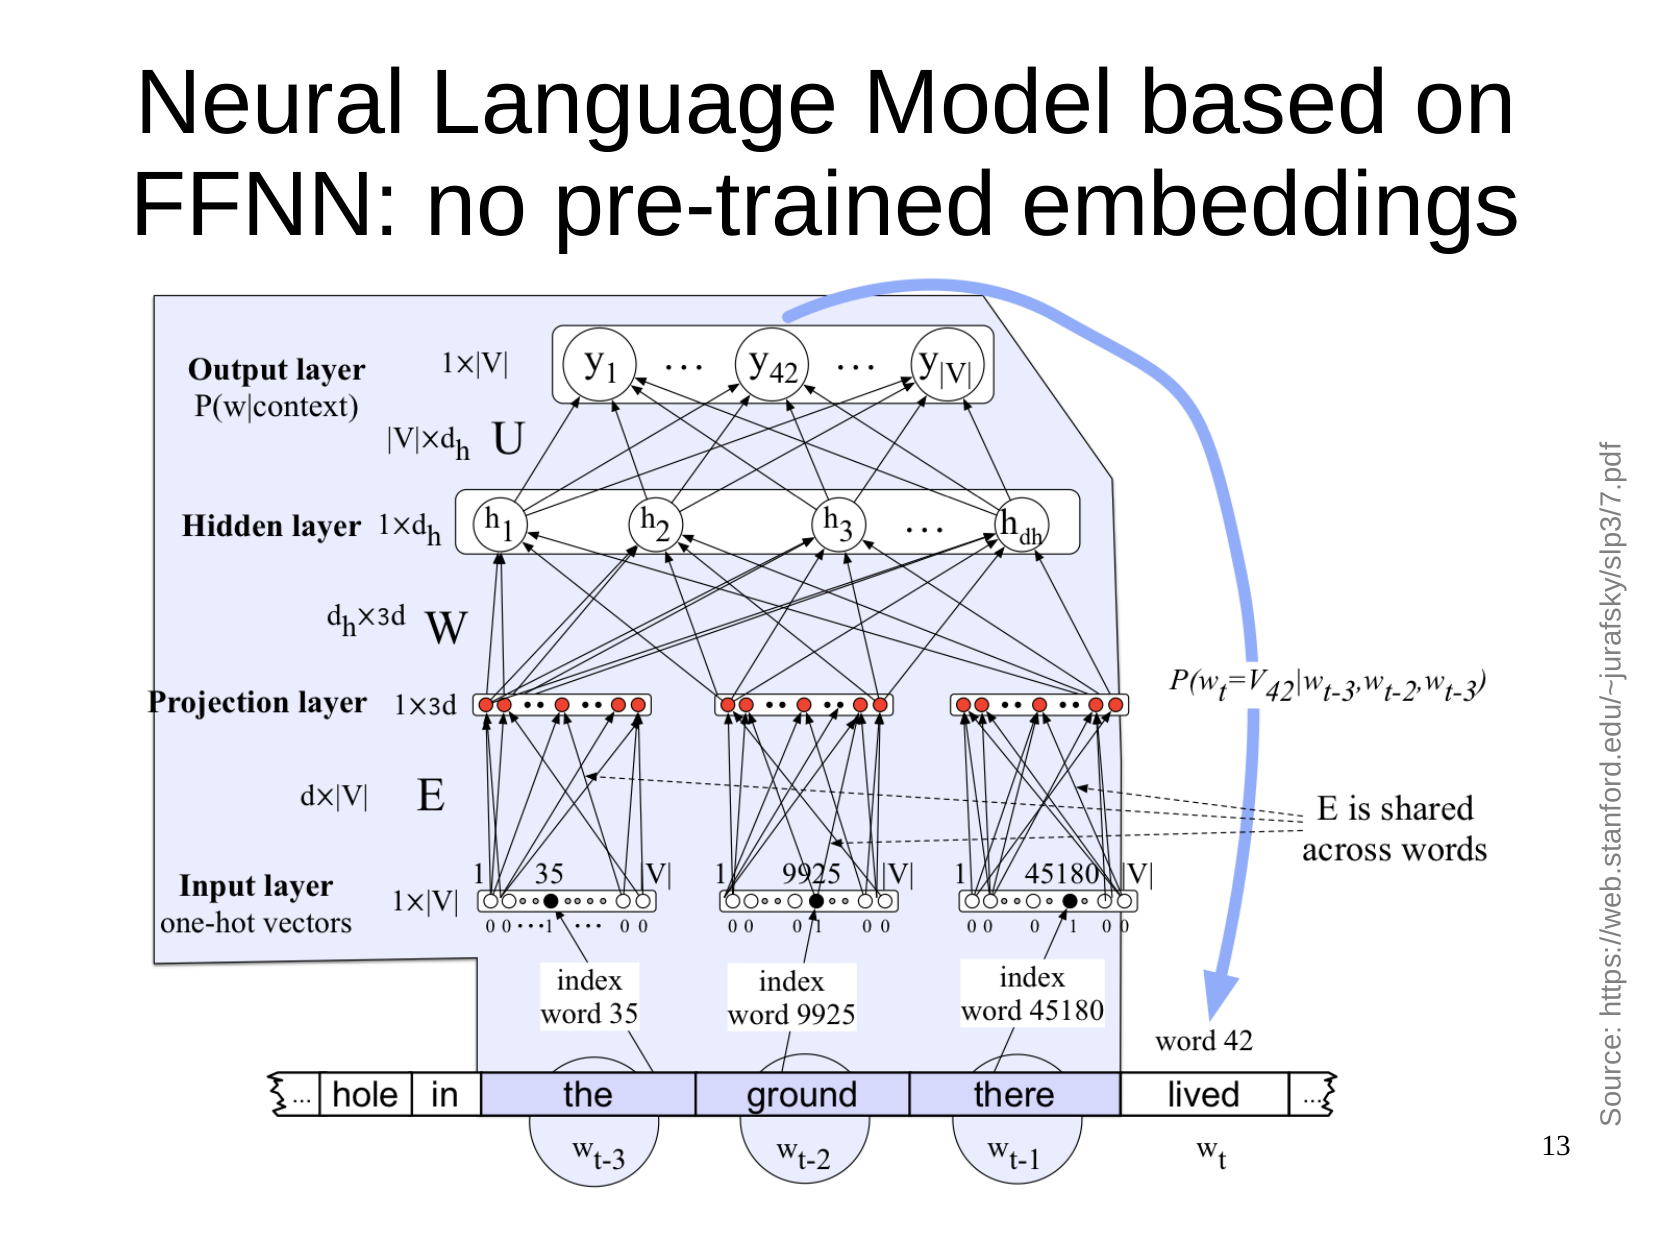

# Neural Language Model based on FFNN: no pre-trained embeddings
Source: https://web.stanford.edu/~jurafsky/slp3/7.pdf
13